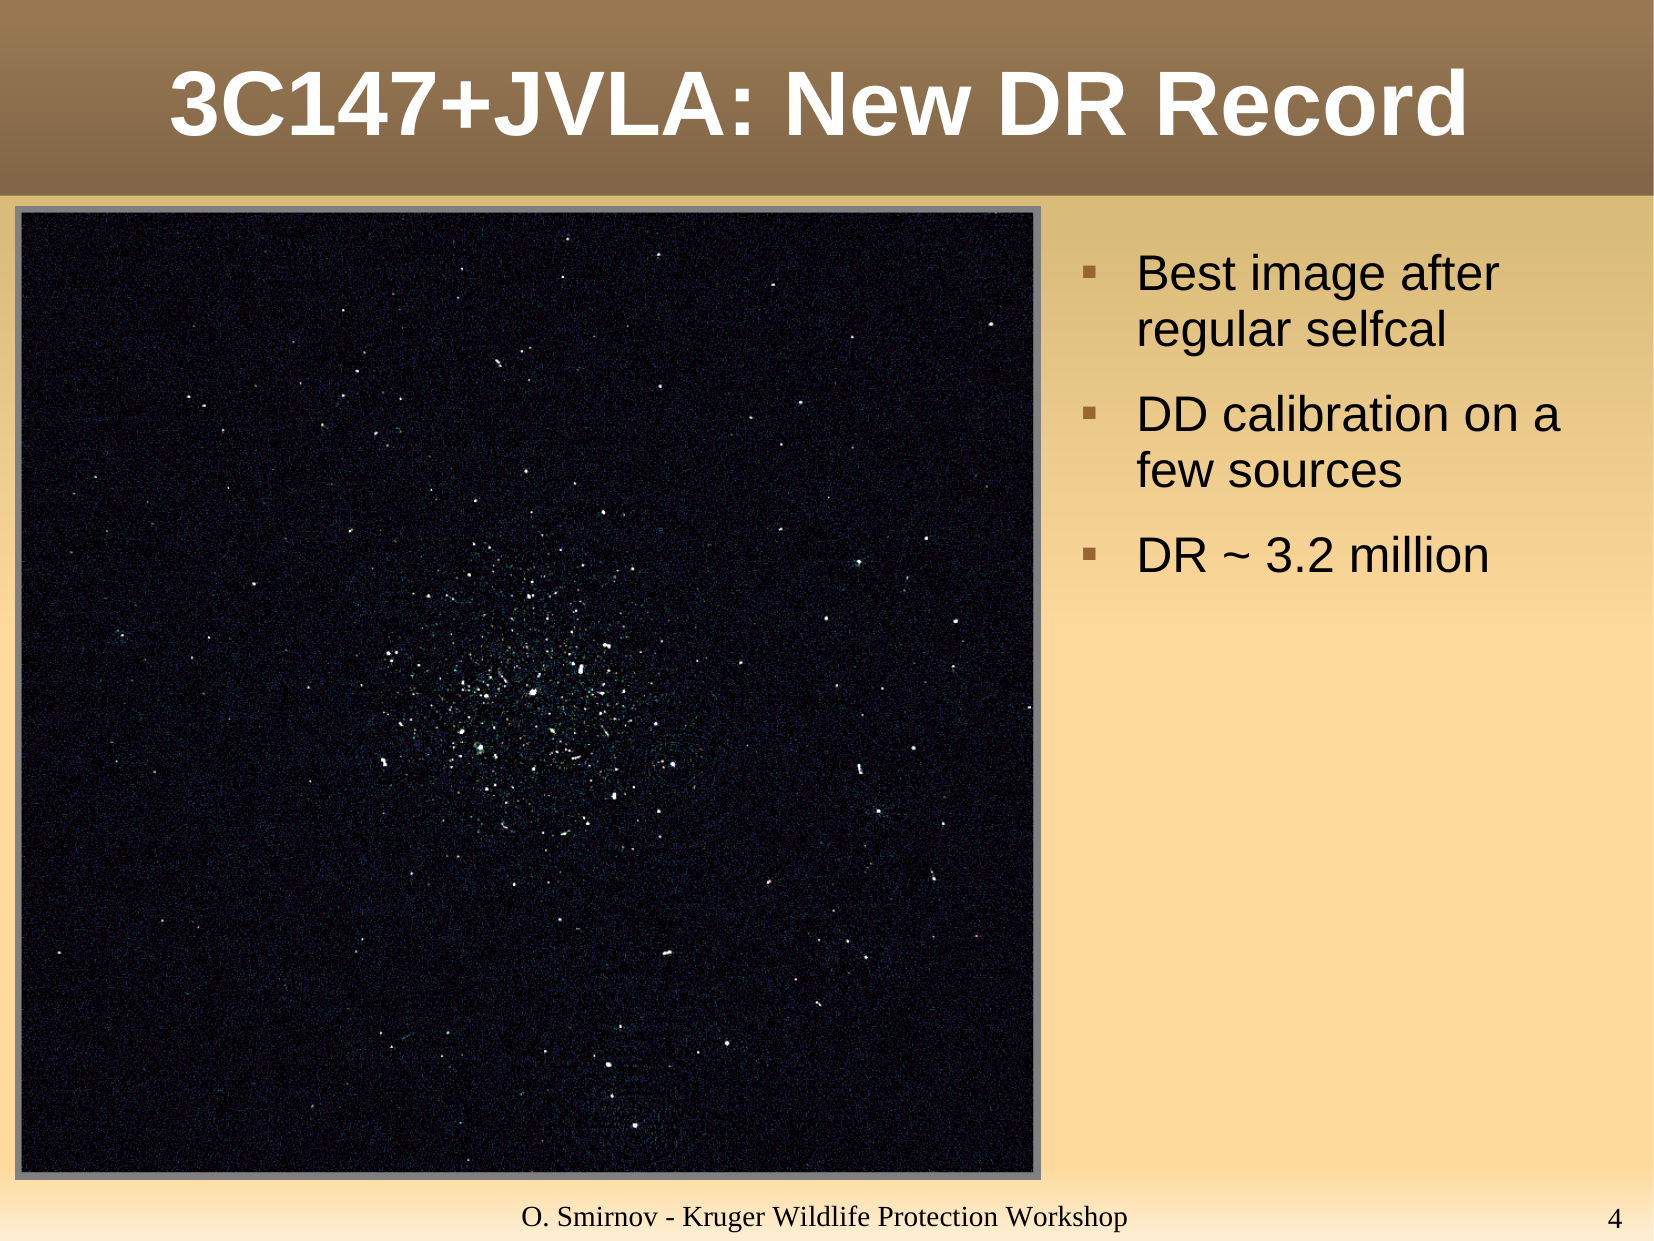

# 3C147+JVLA: New DR Record
Best image after
regular selfcal
DD calibration on a few sources
DR ~ 3.2 million
O. Smirnov - Kruger Wildlife Protection Workshop
4